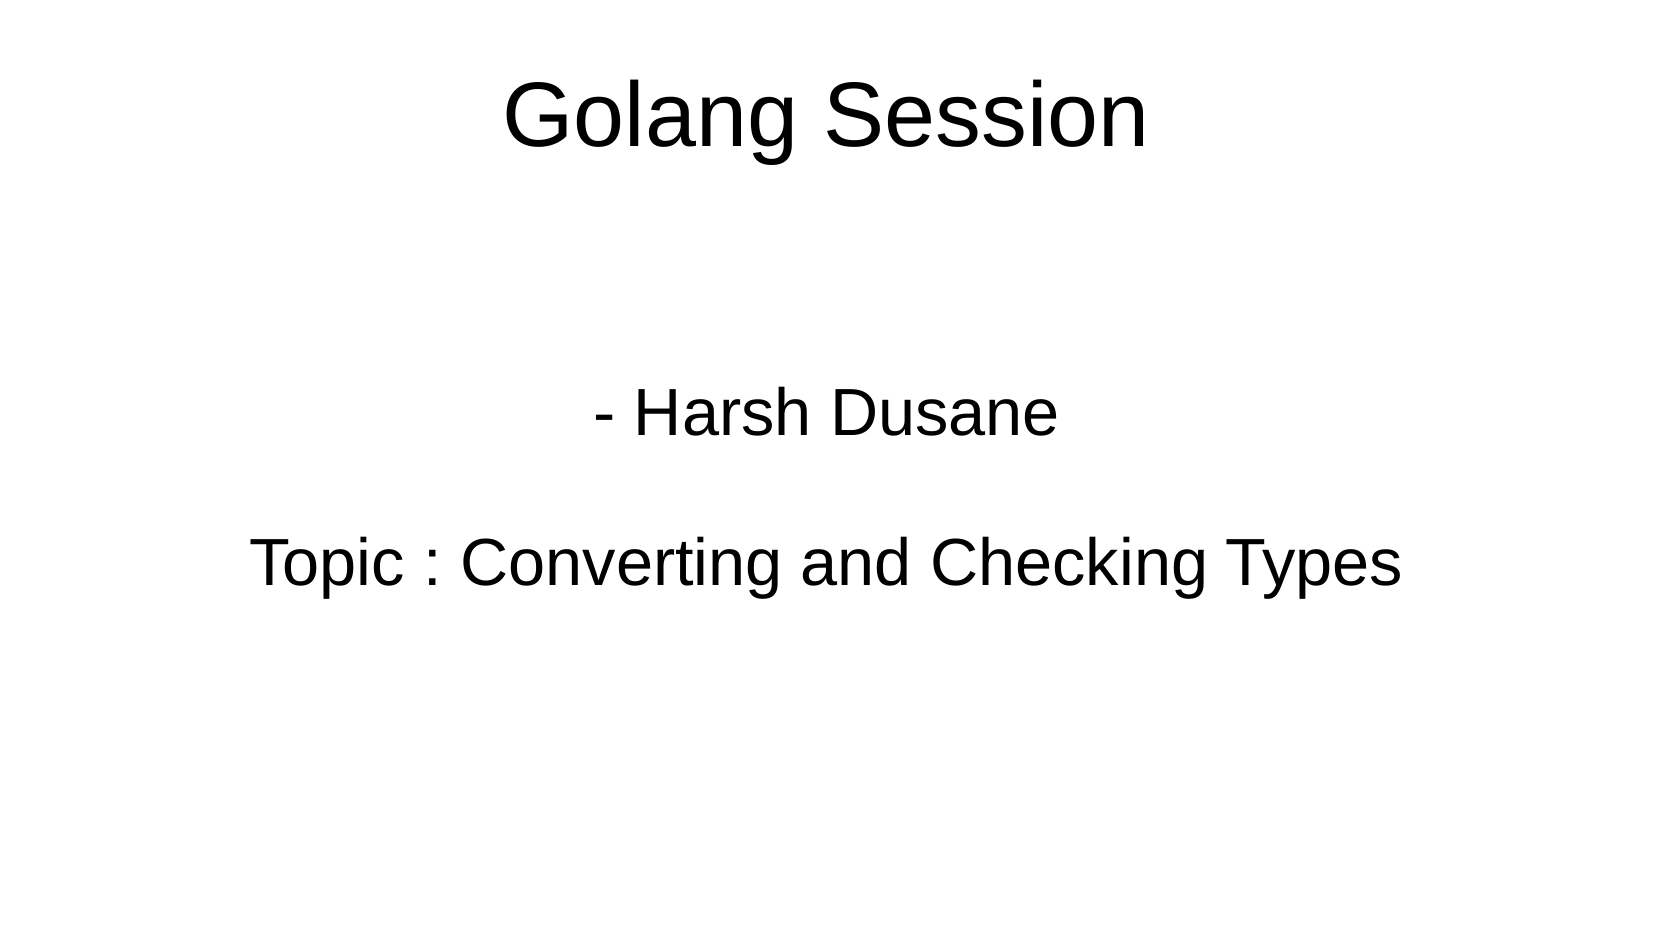

# Golang Session
- Harsh Dusane
Topic : Converting and Checking Types